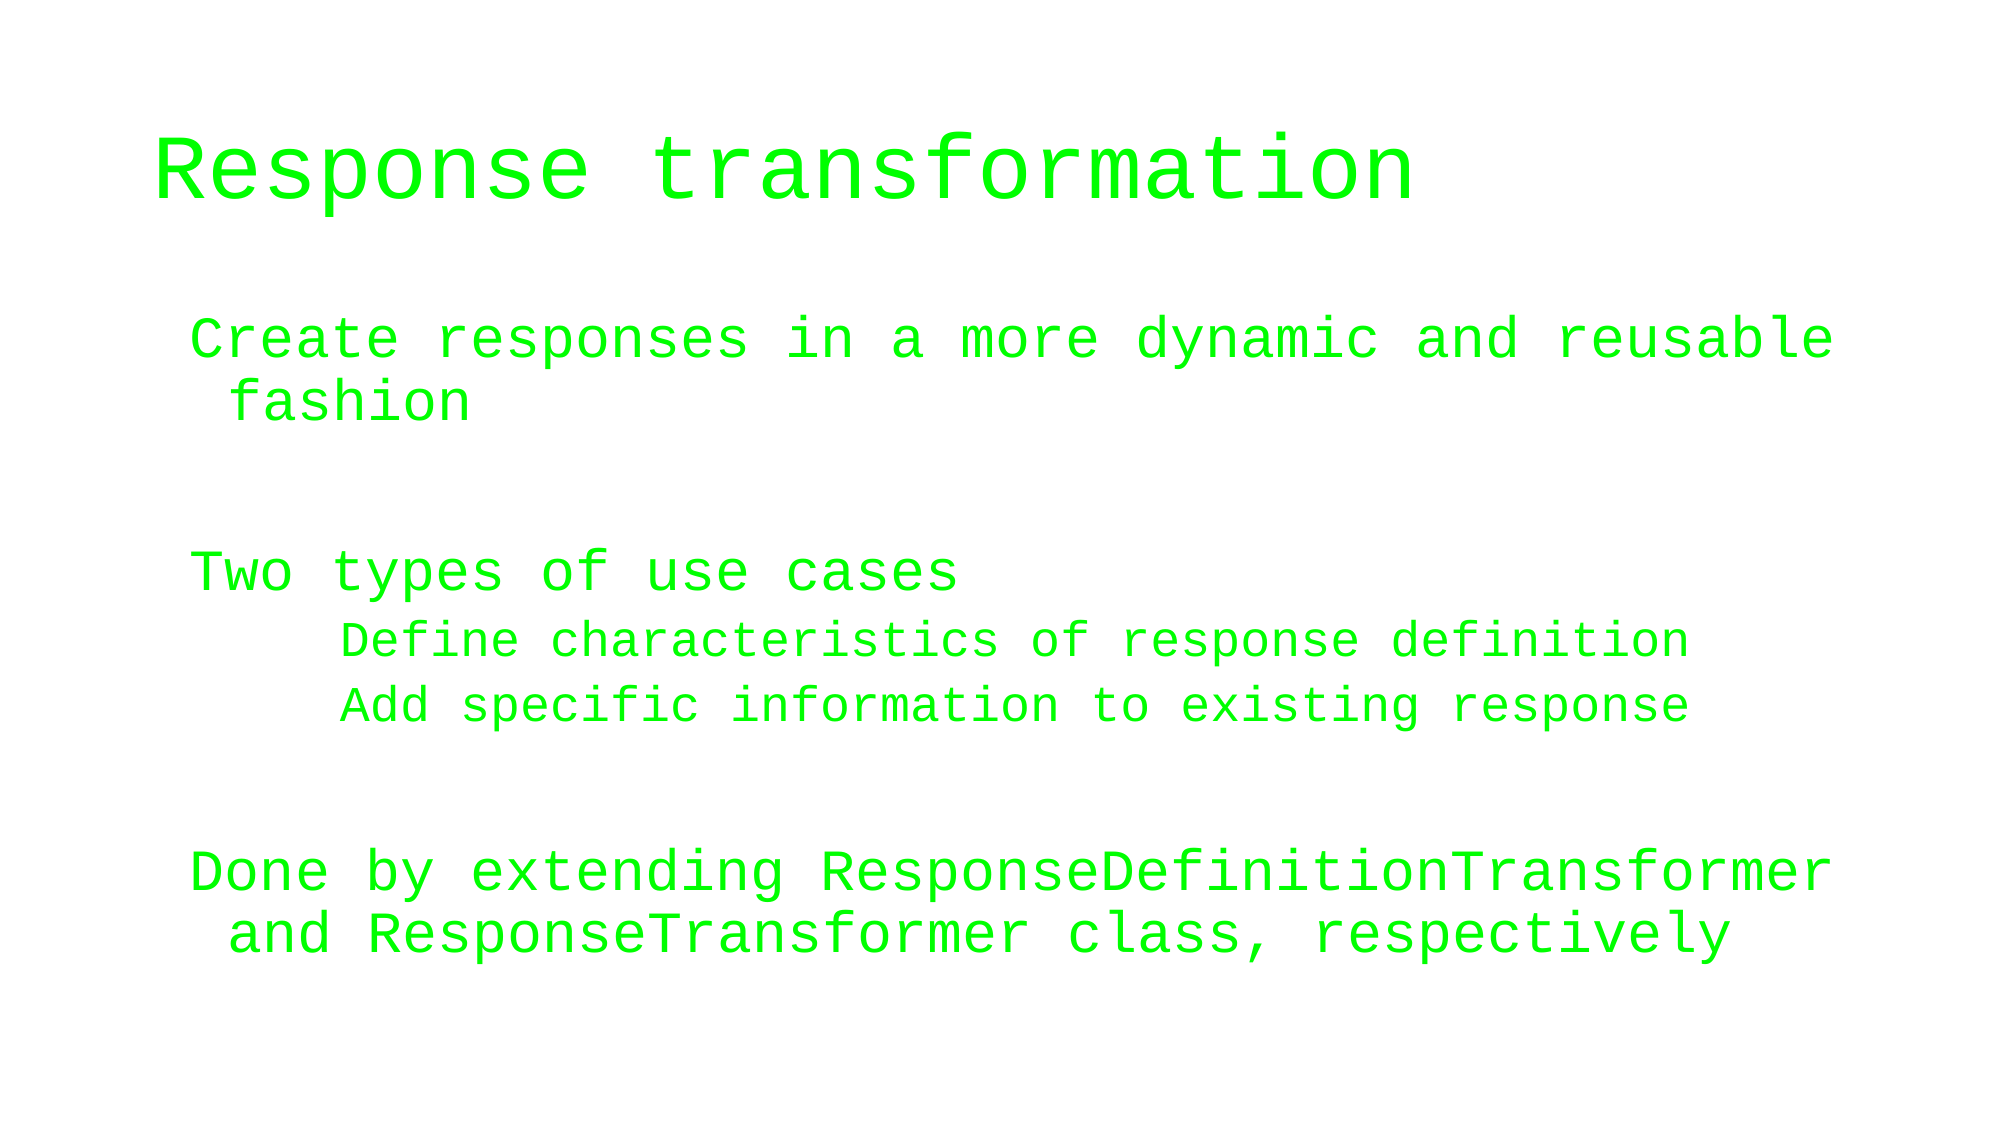

# Response transformation
Create responses in a more dynamic and reusable fashion
Two types of use cases
Define characteristics of response definition
Add specific information to existing response
Done by extending ResponseDefinitionTransformer and ResponseTransformer class, respectively